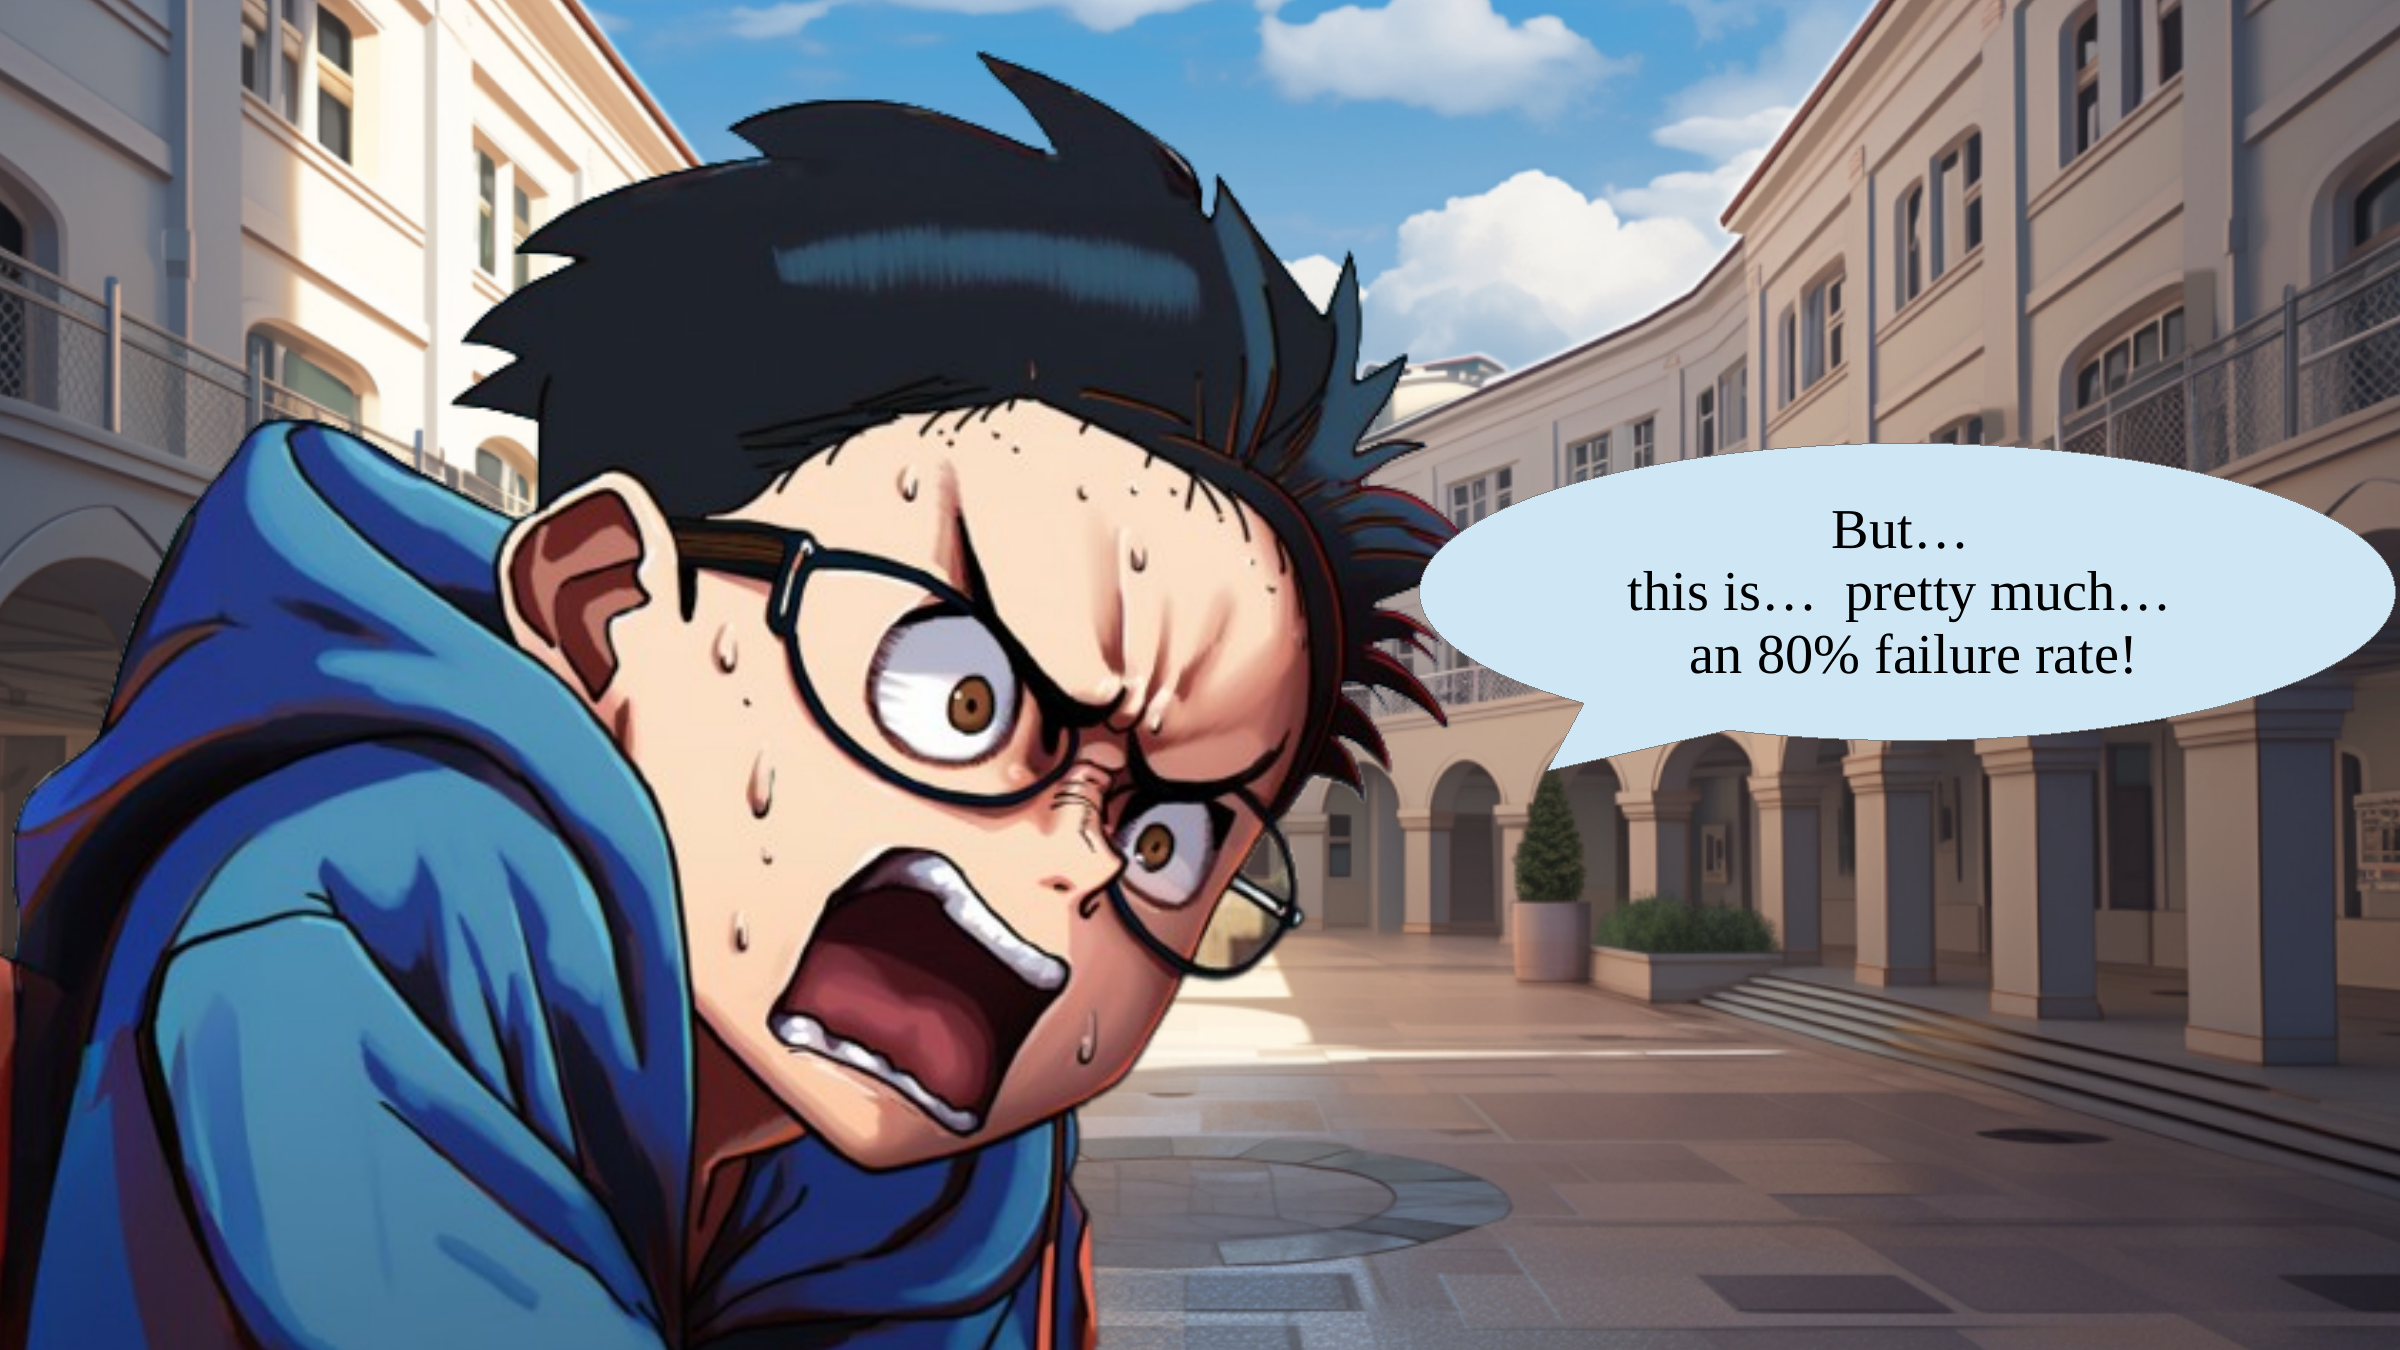

But…
this is… pretty much…
 an 80% failure rate!